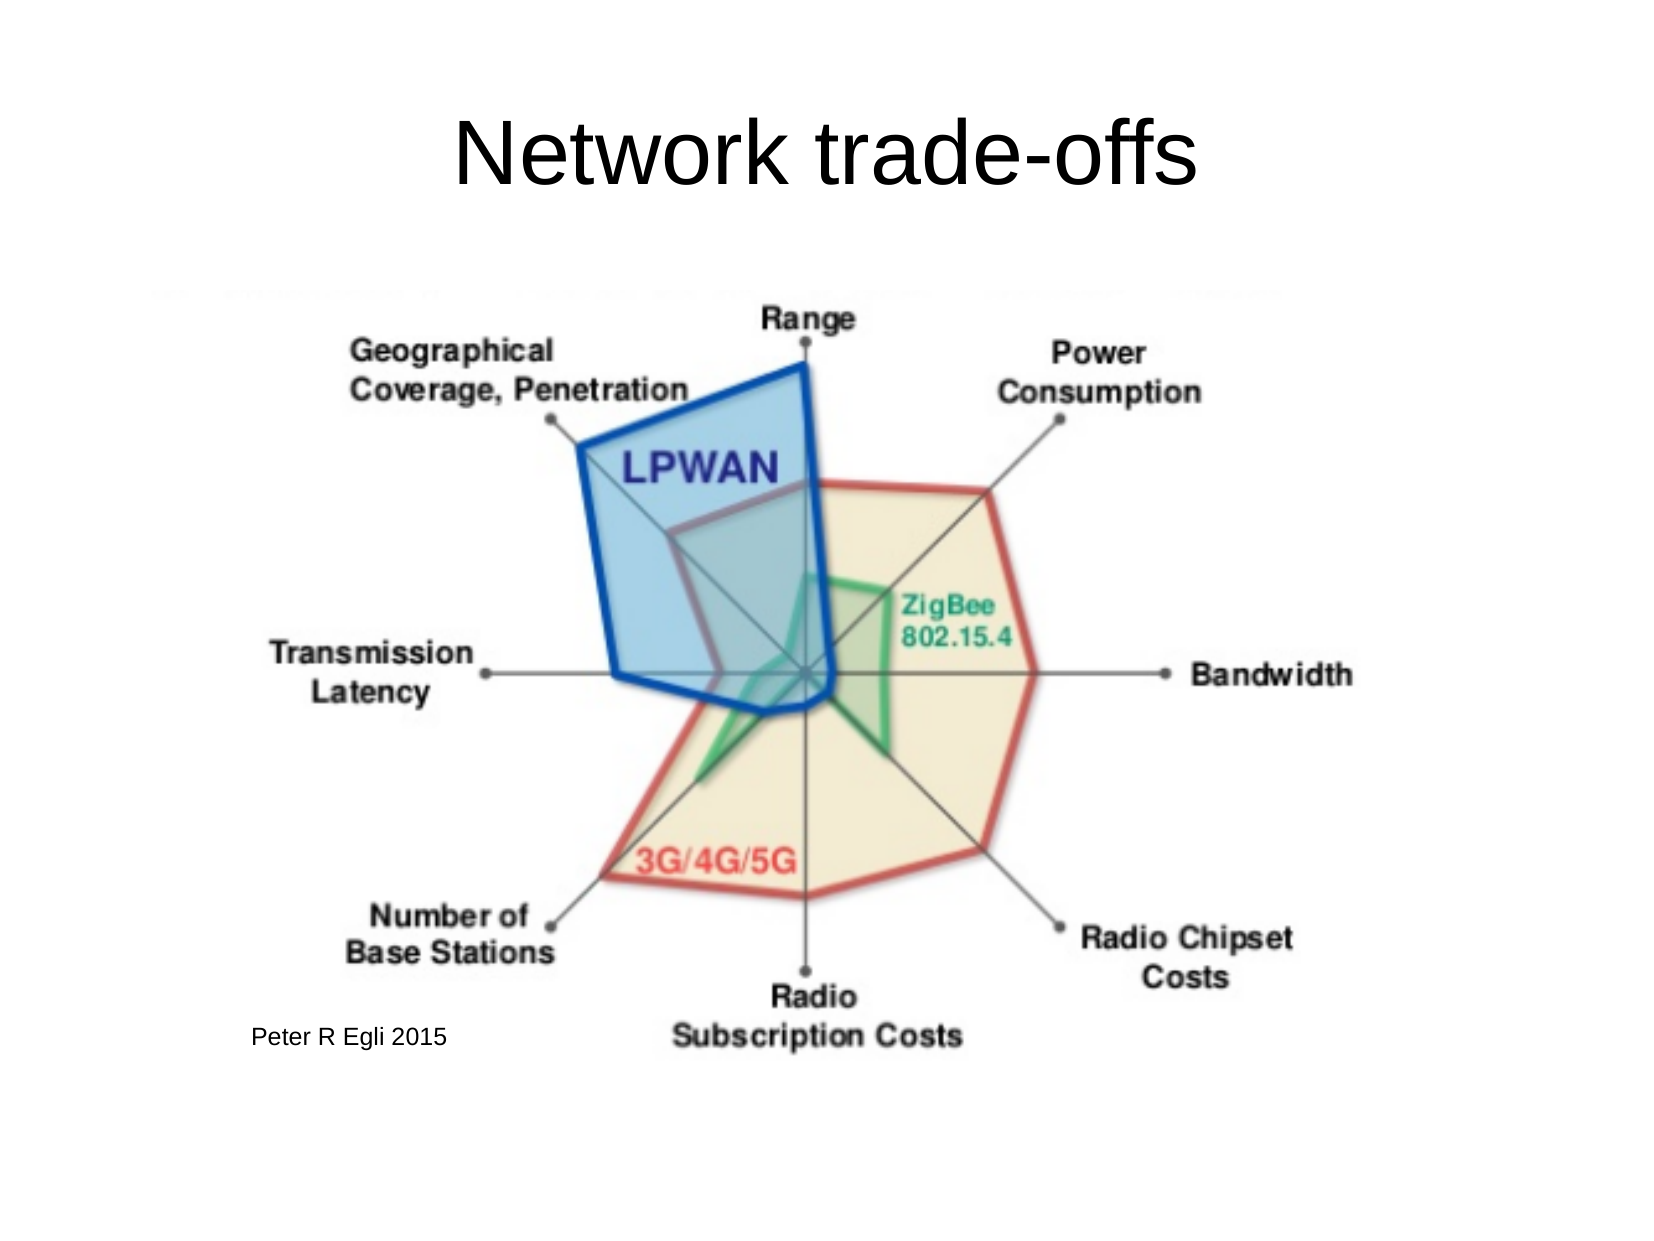

# Network trade-offs
Peter R Egli 2015